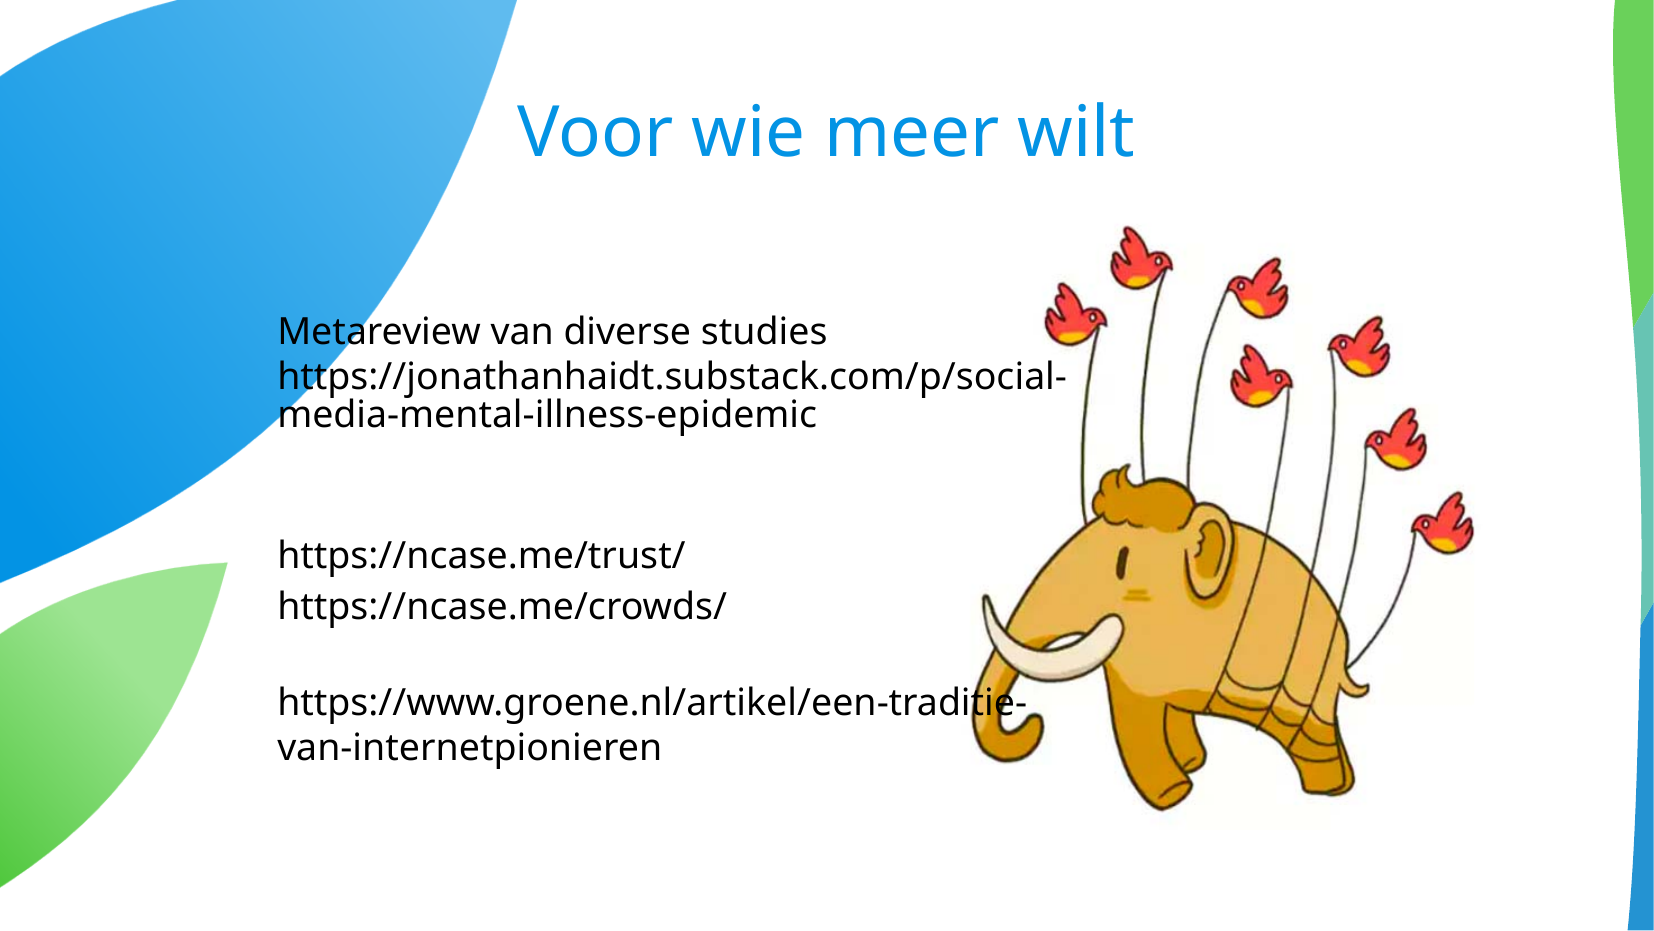

Voor wie meer wilt
Metareview van diverse studieshttps://jonathanhaidt.substack.com/p/social-media-mental-illness-epidemic
https://ncase.me/trust/
https://ncase.me/crowds/
https://www.groene.nl/artikel/een-traditie-van-internetpionieren